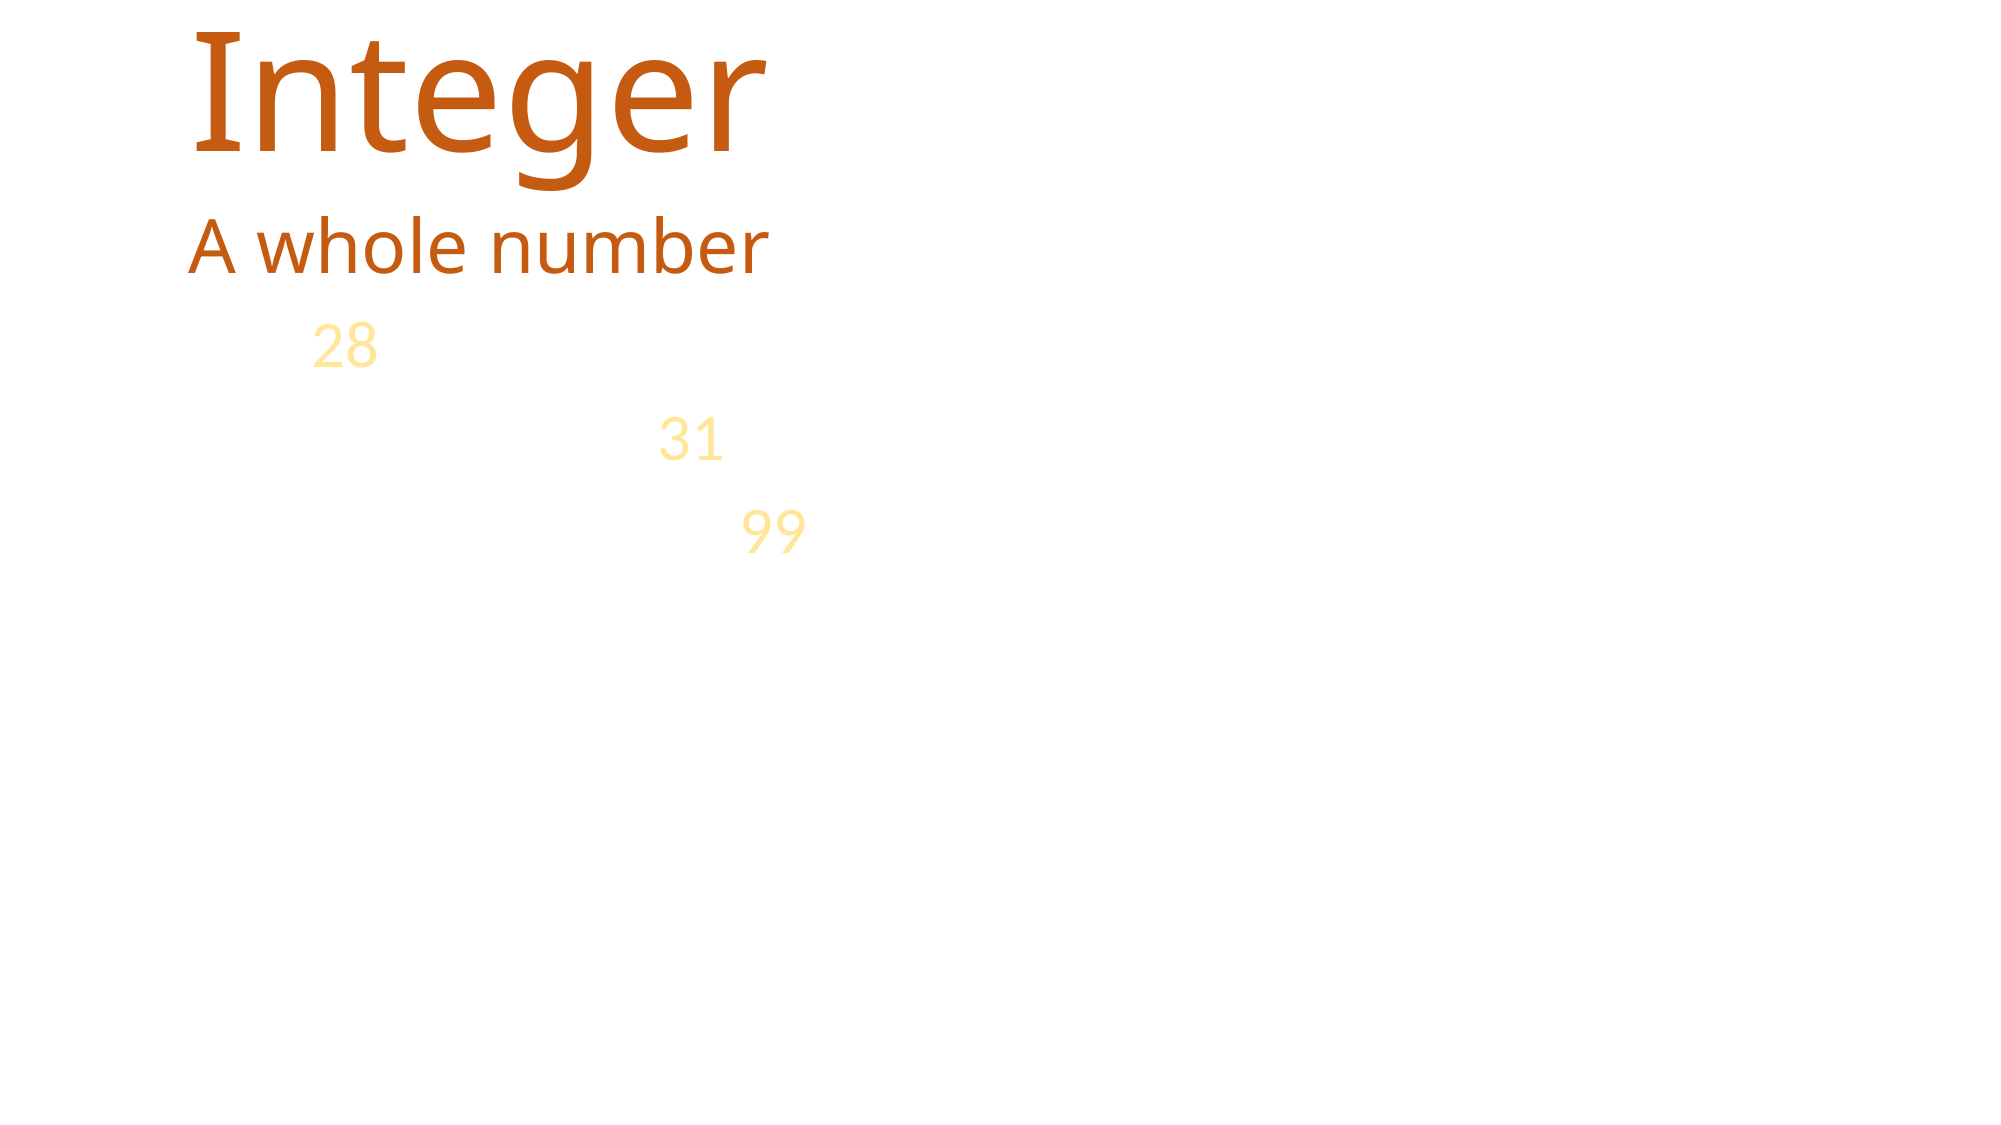

# Integer
A whole number
age = 28
days_in_january = 31
number_of_bottles = 99